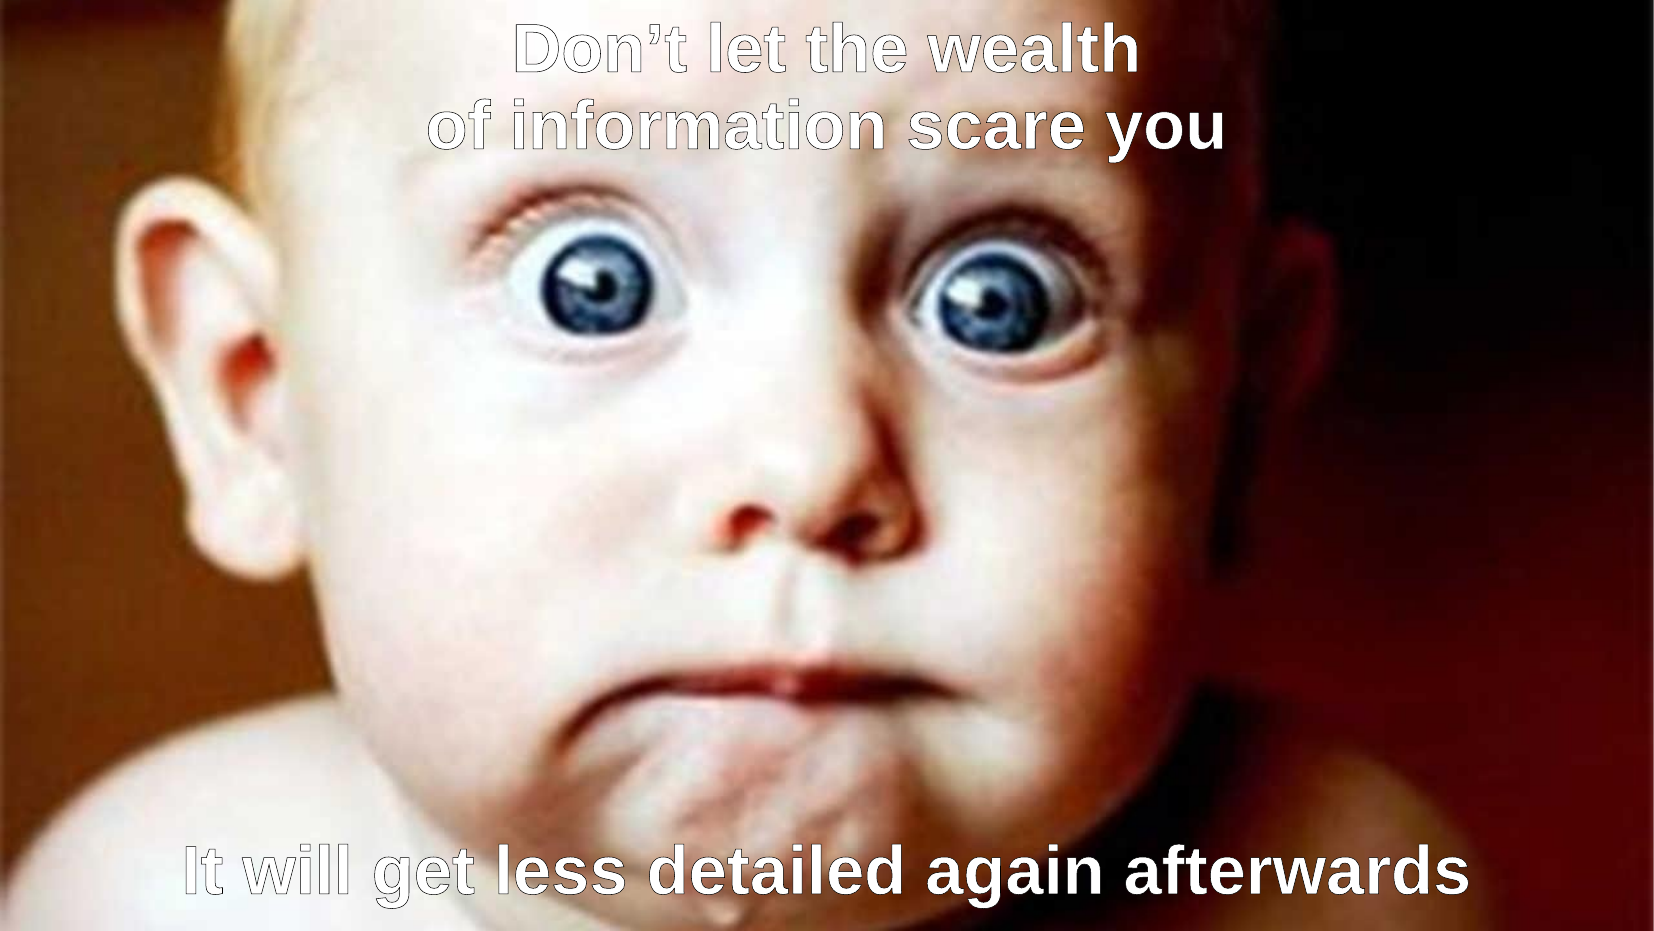

Don’t let the wealth
of information scare you
It will get less detailed again afterwards